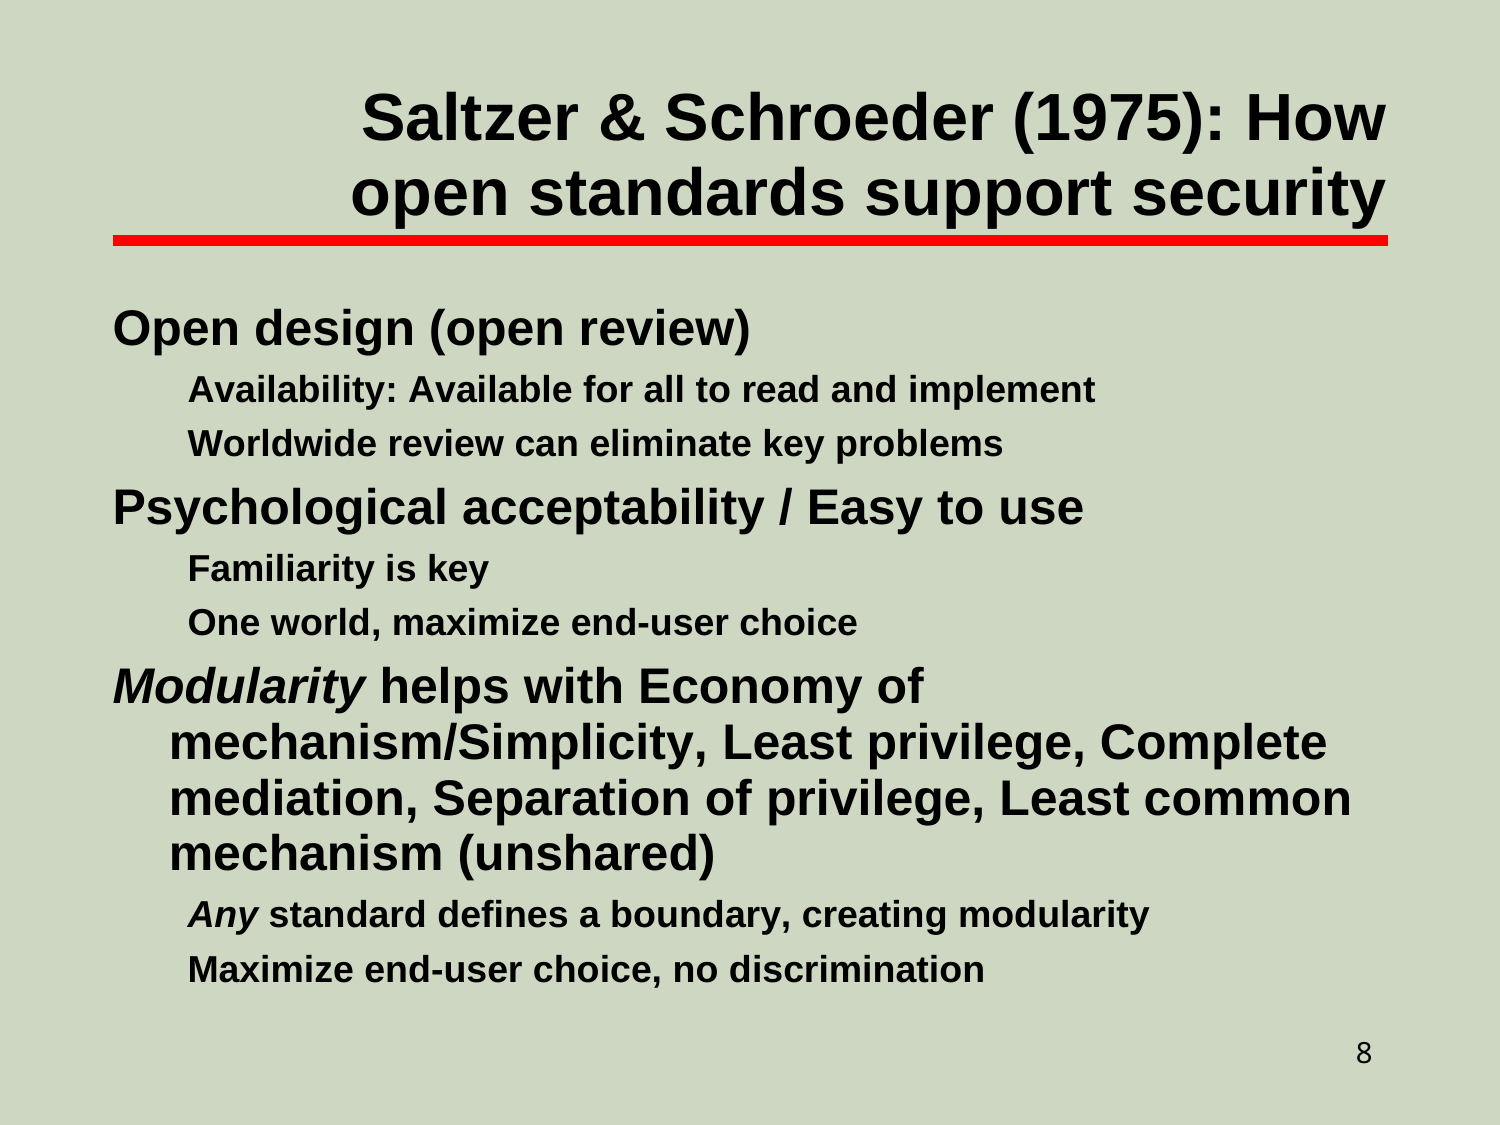

# Saltzer & Schroeder (1975): How open standards support security
Open design (open review)
Availability: Available for all to read and implement
Worldwide review can eliminate key problems
Psychological acceptability / Easy to use
Familiarity is key
One world, maximize end-user choice
Modularity helps with Economy of mechanism/Simplicity, Least privilege, Complete mediation, Separation of privilege, Least common mechanism (unshared)
Any standard defines a boundary, creating modularity
Maximize end-user choice, no discrimination